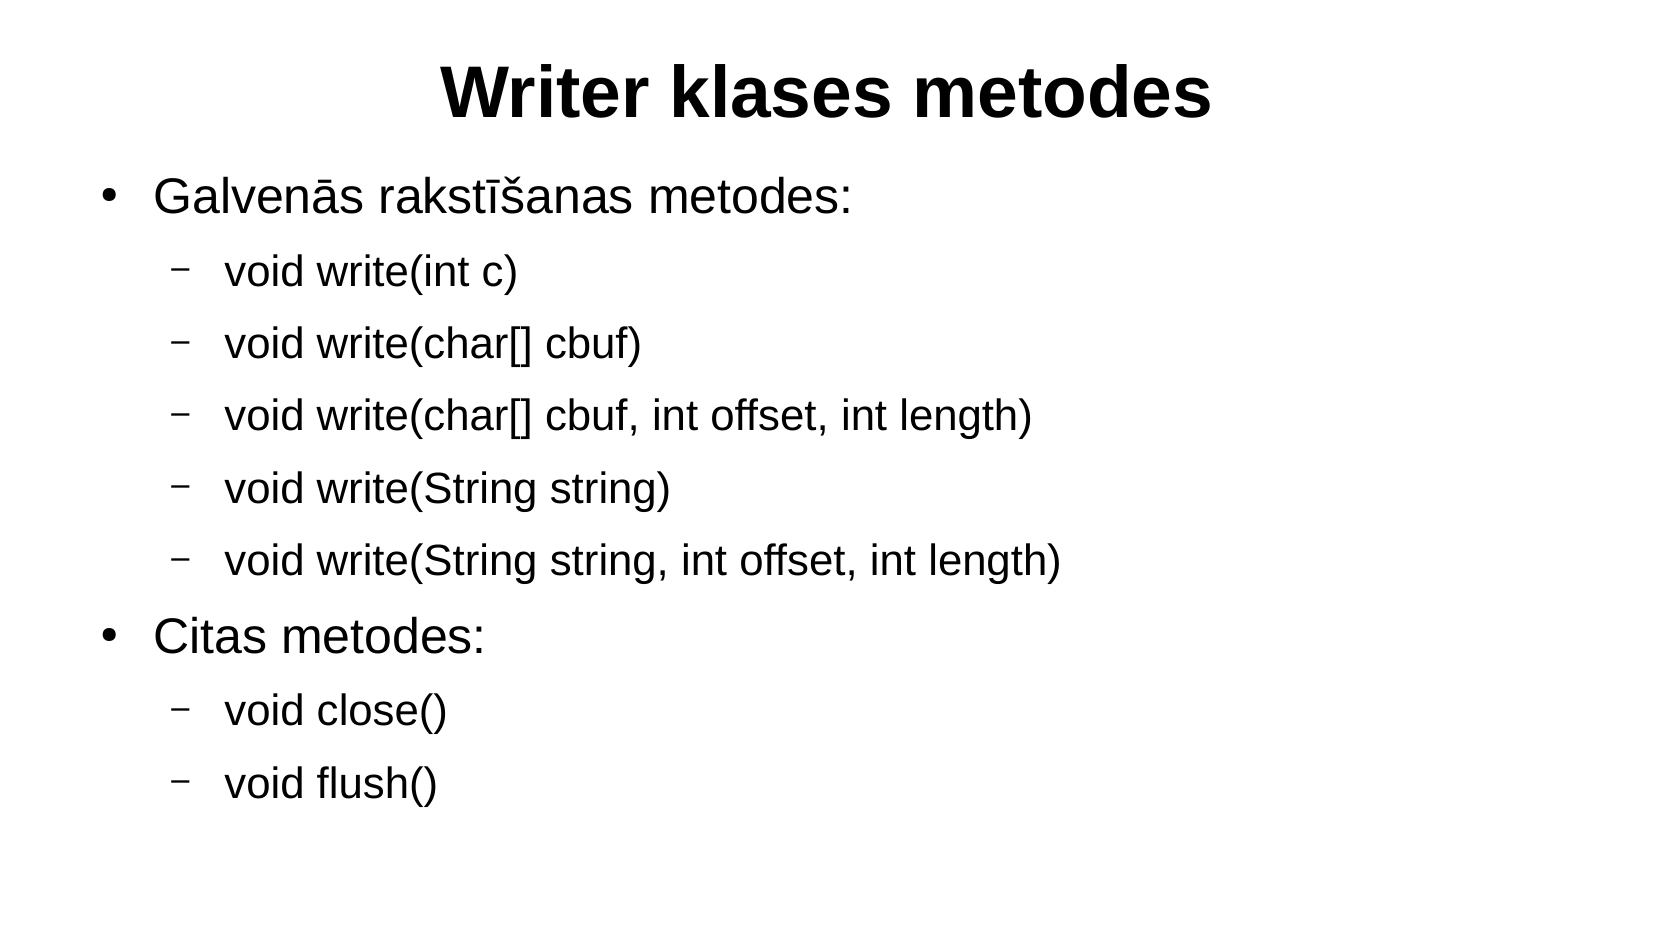

# Writer klases metodes
Galvenās rakstīšanas metodes:
void write(int c)
void write(char[] cbuf)
void write(char[] cbuf, int offset, int length)
void write(String string)
void write(String string, int offset, int length)
Citas metodes:
void close()
void flush()